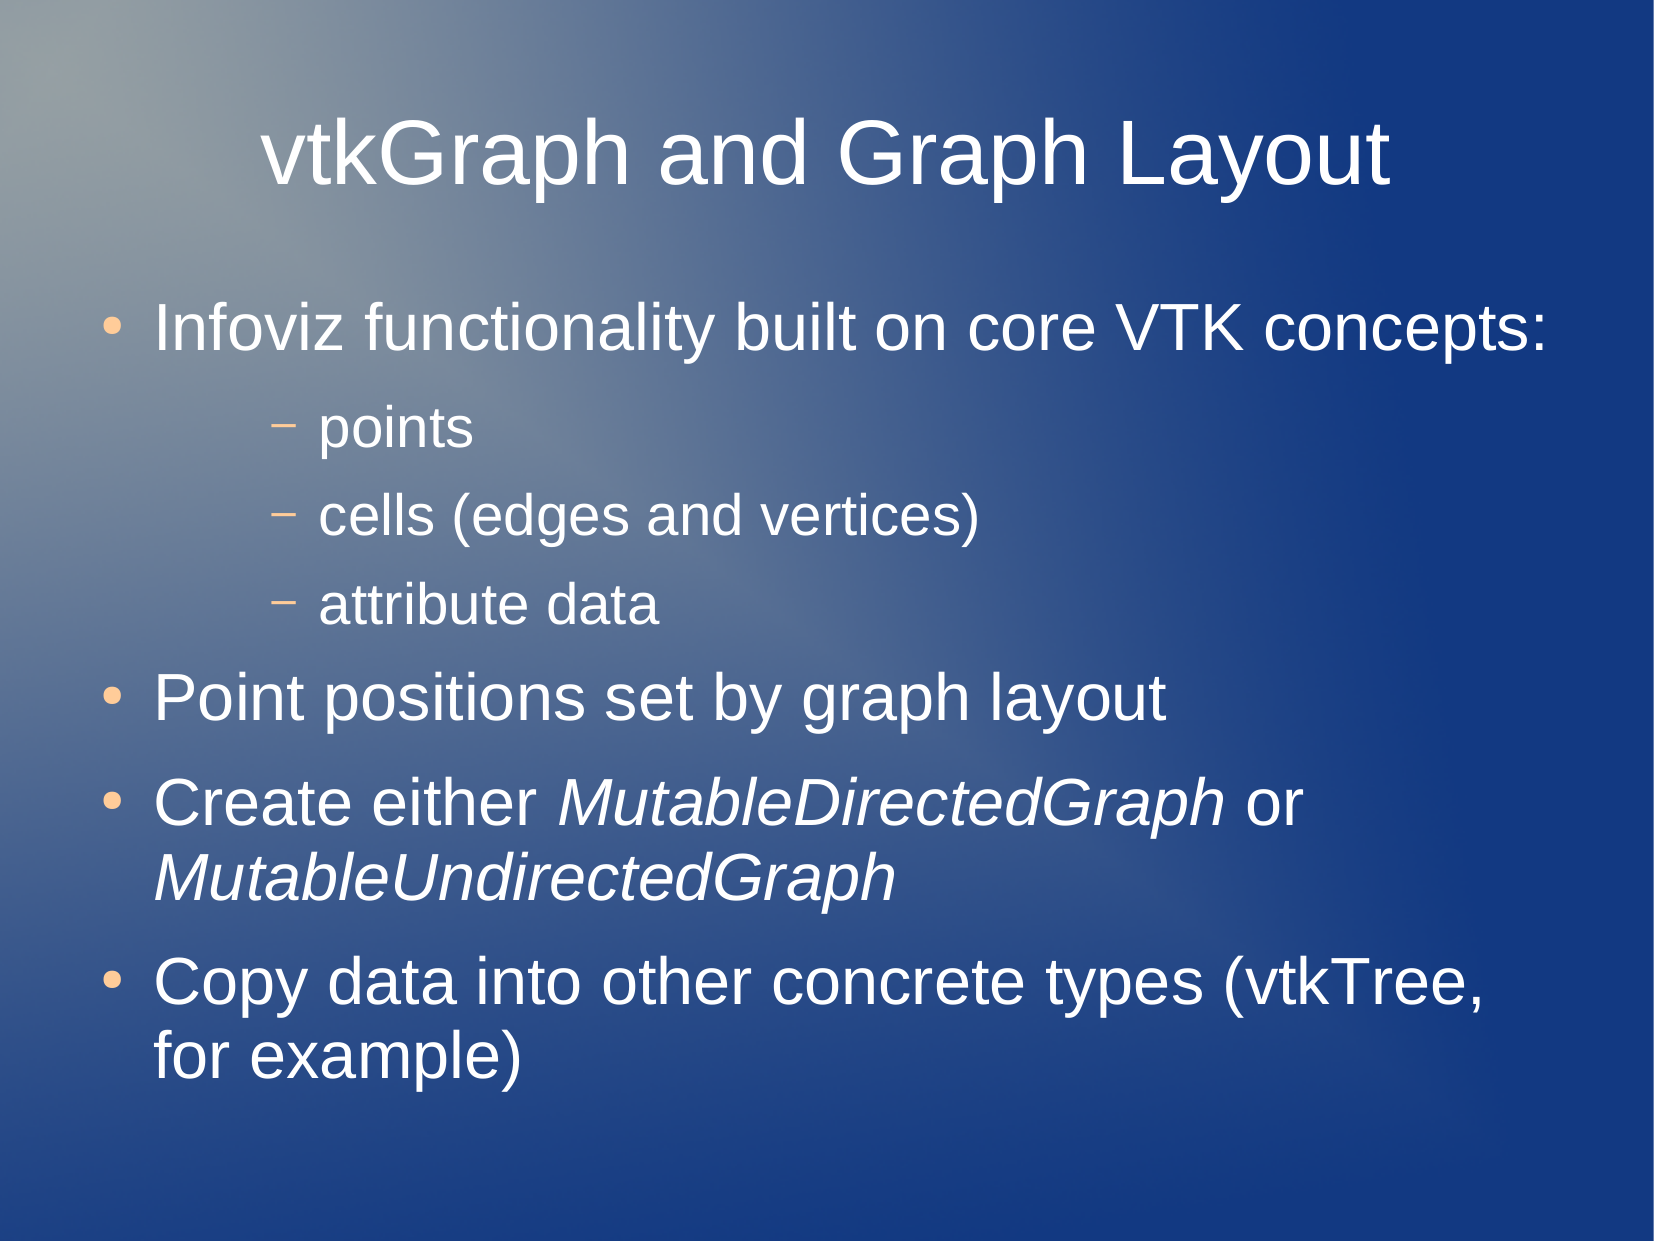

# vtkGraph and Graph Layout
Infoviz functionality built on core VTK concepts:
points
cells (edges and vertices)
attribute data
Point positions set by graph layout
Create either MutableDirectedGraph or MutableUndirectedGraph
Copy data into other concrete types (vtkTree, for example)